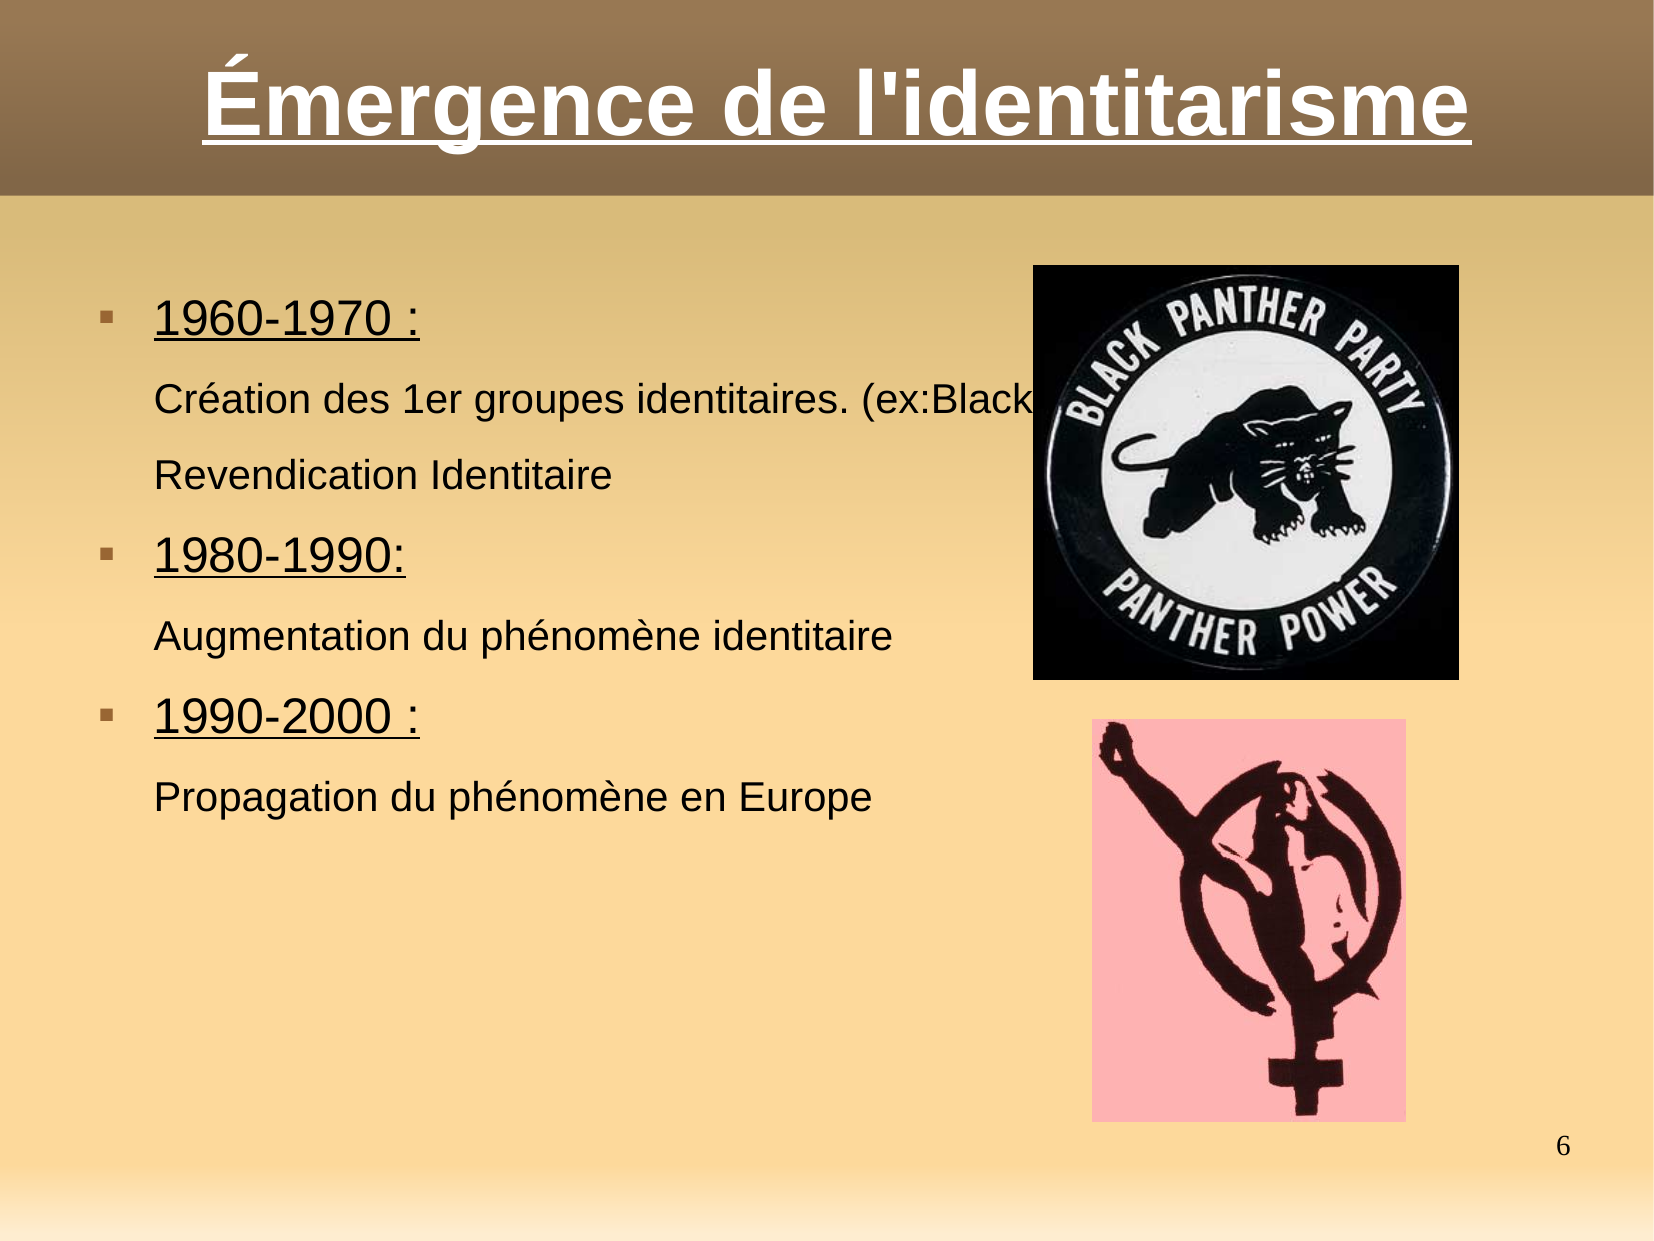

# Émergence de l'identitarisme
1960-1970 :
Création des 1er groupes identitaires. (ex:Black Panthers)
Revendication Identitaire
1980-1990:
Augmentation du phénomène identitaire
1990-2000 :
Propagation du phénomène en Europe
6